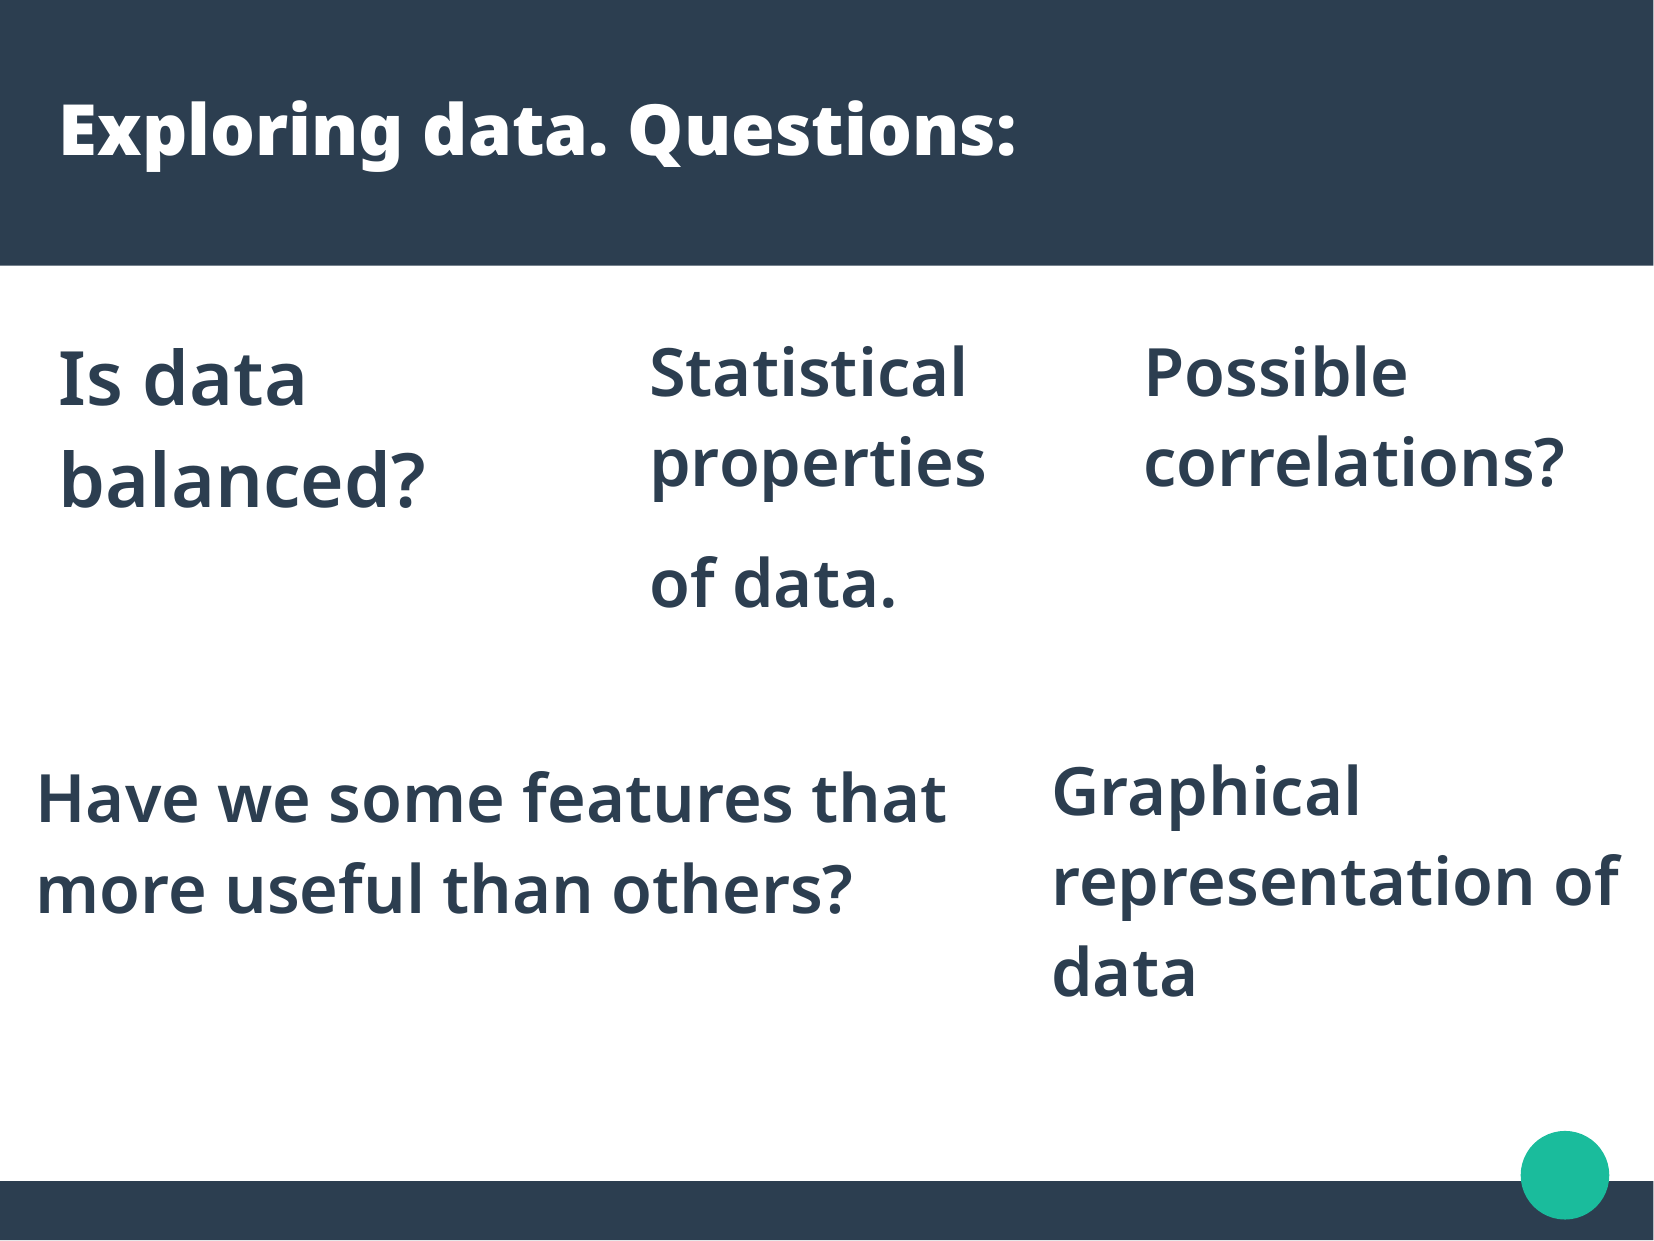

# Exploring data. Questions:
Is data balanced?
Statistical properties
of data.
Possible correlations?
Graphical representation of data
Have we some features that more useful than others?